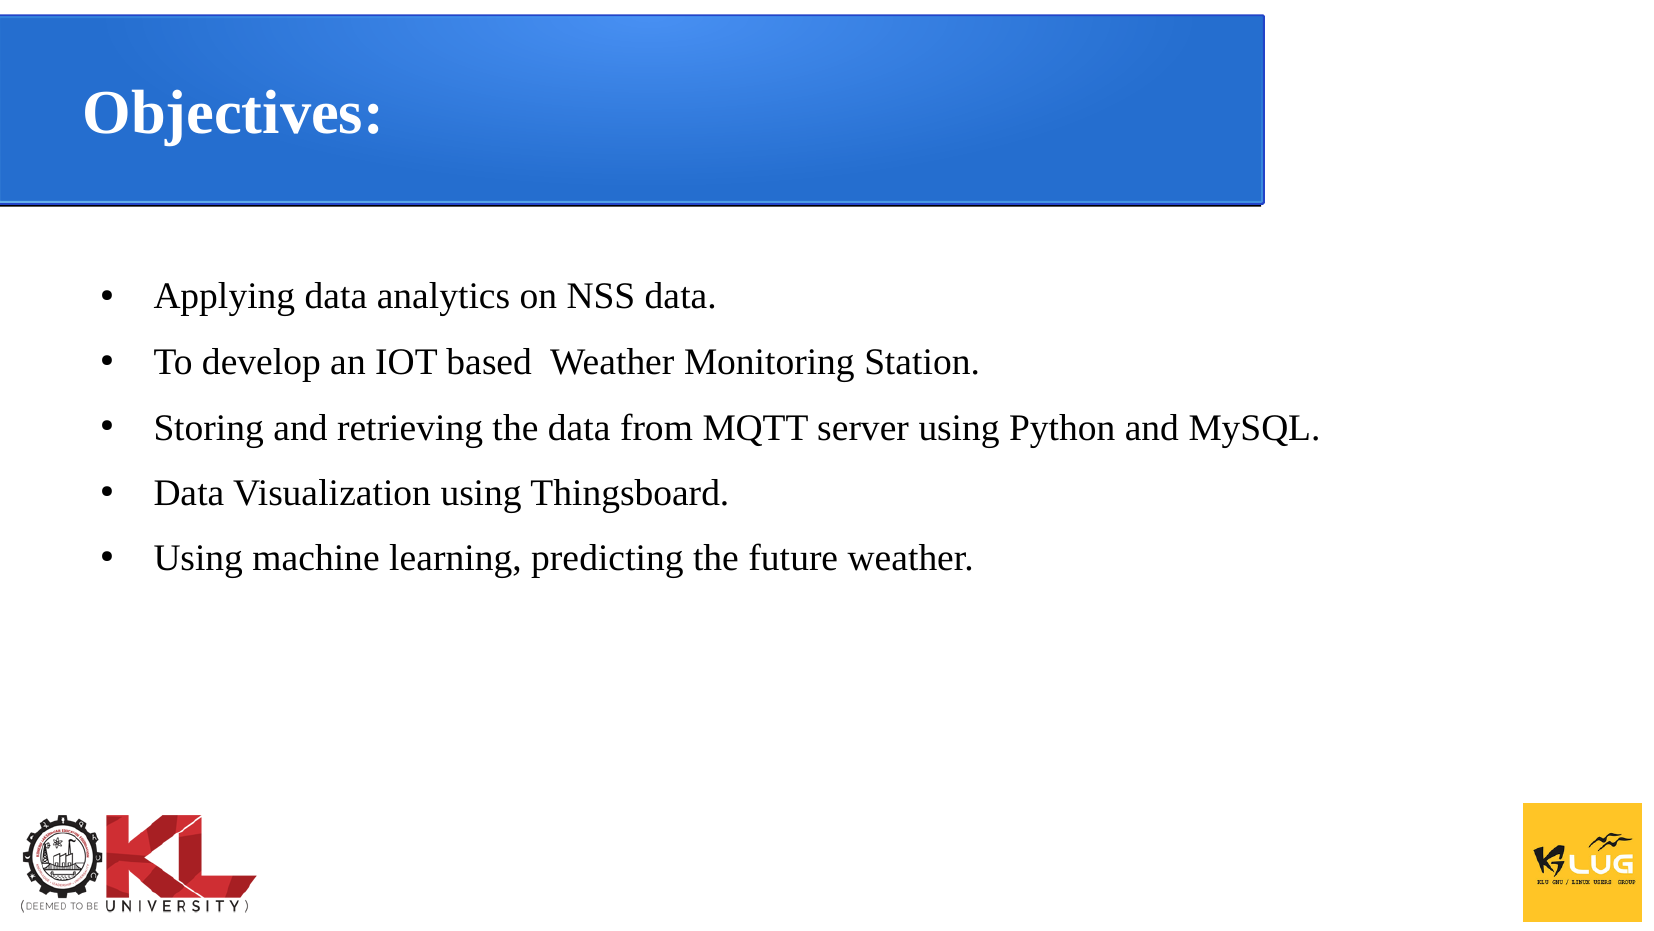

Objectives:
# Applying data analytics on NSS data.
To develop an IOT based Weather Monitoring Station.
Storing and retrieving the data from MQTT server using Python and MySQL.
Data Visualization using Thingsboard.
Using machine learning, predicting the future weather.